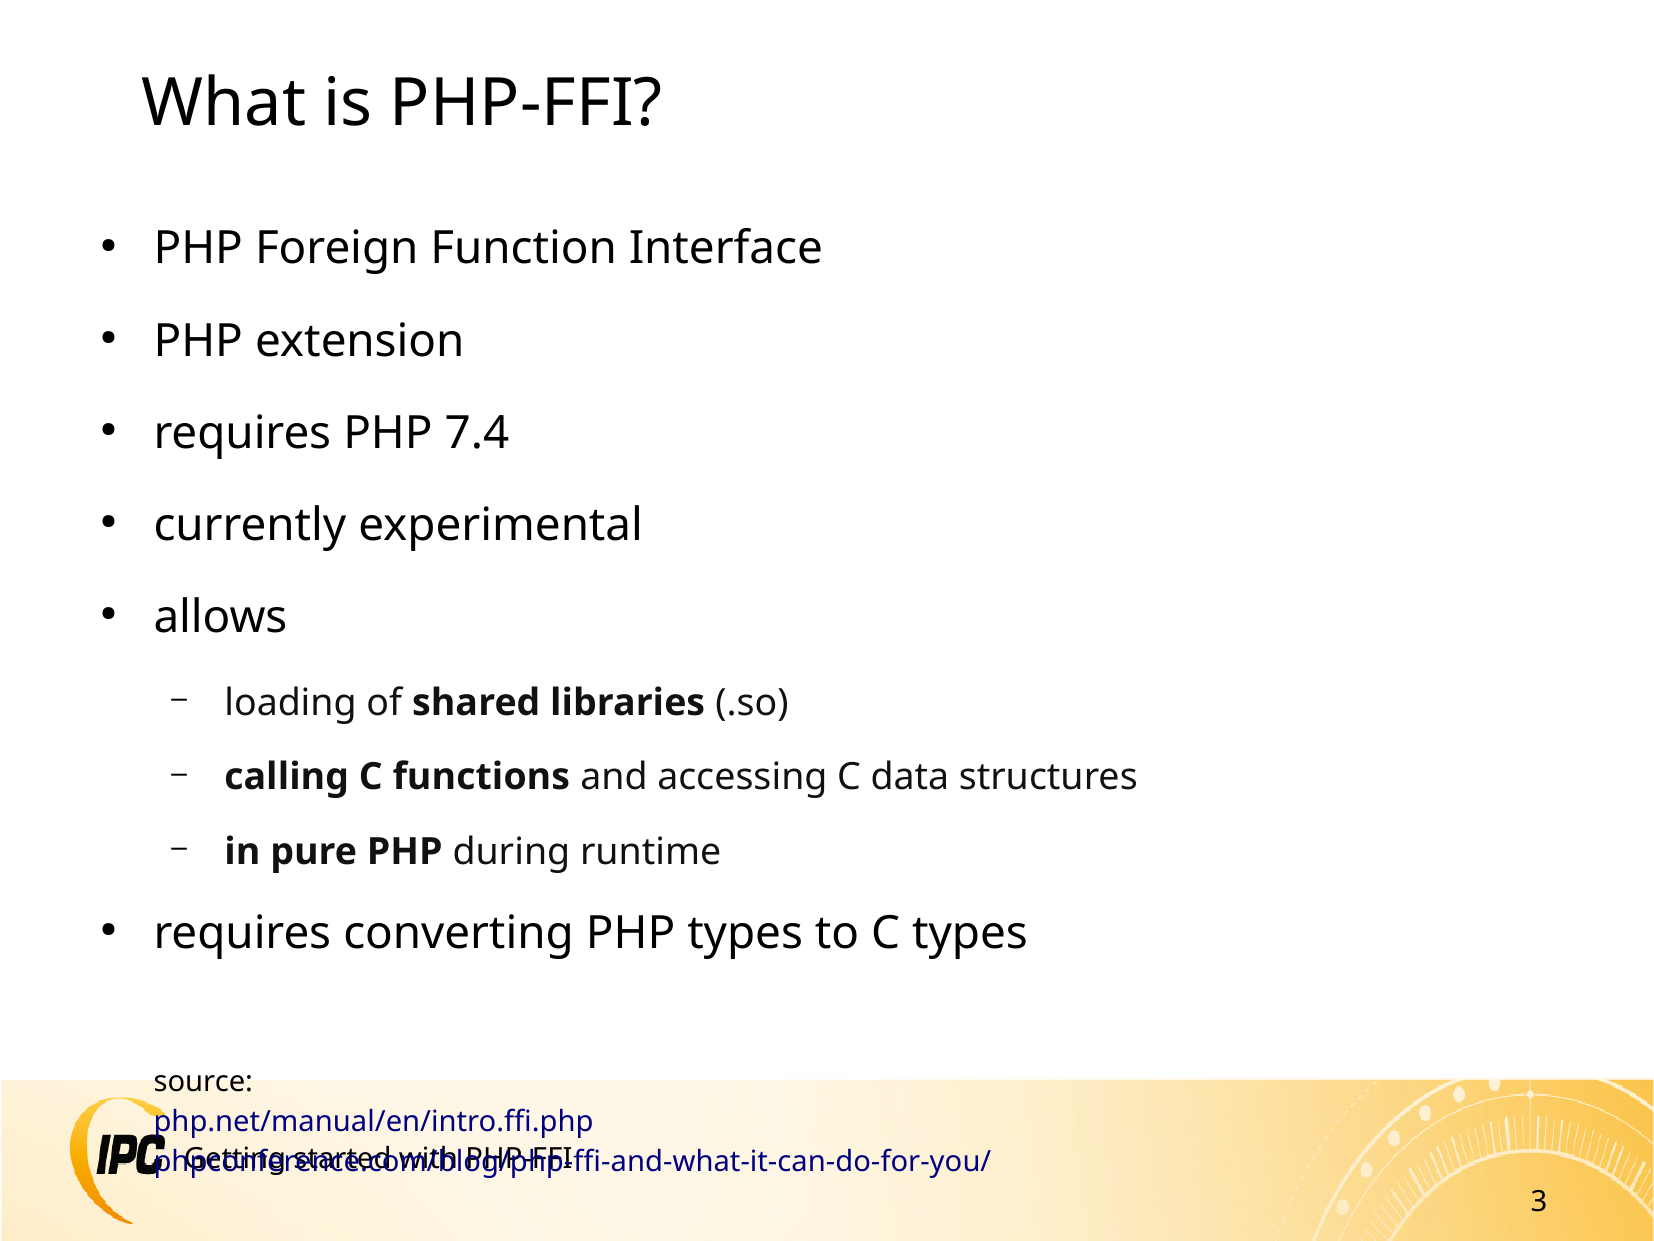

# What is PHP-FFI?
PHP Foreign Function Interface
PHP extension
requires PHP 7.4
currently experimental
allows
loading of shared libraries (.so)
calling C functions and accessing C data structures
in pure PHP during runtime
requires converting PHP types to C types
source:
php.net/manual/en/intro.ffi.php
phpconference.com/blog/php-ffi-and-what-it-can-do-for-you/
3